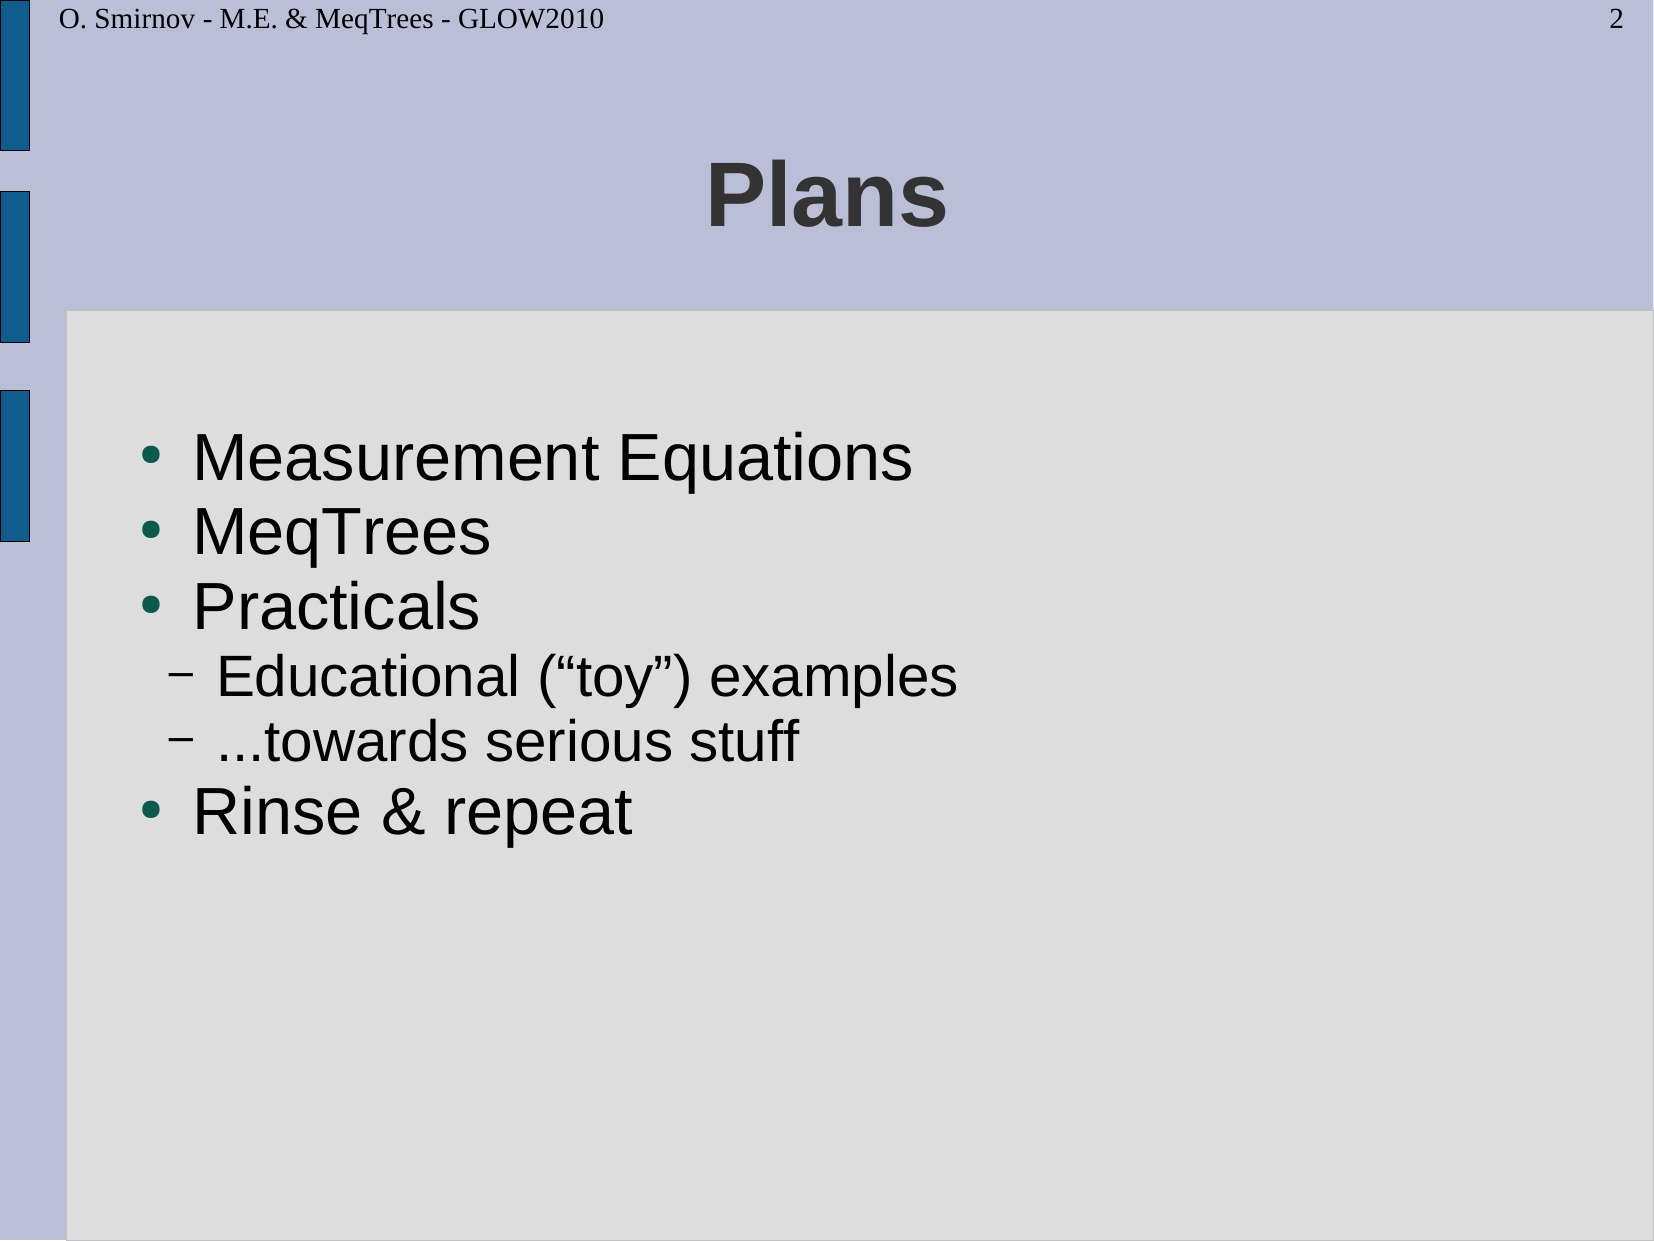

O. Smirnov - M.E. & MeqTrees - GLOW2010
2
# Plans
Measurement Equations
MeqTrees
Practicals
Educational (“toy”) examples
...towards serious stuff
Rinse & repeat